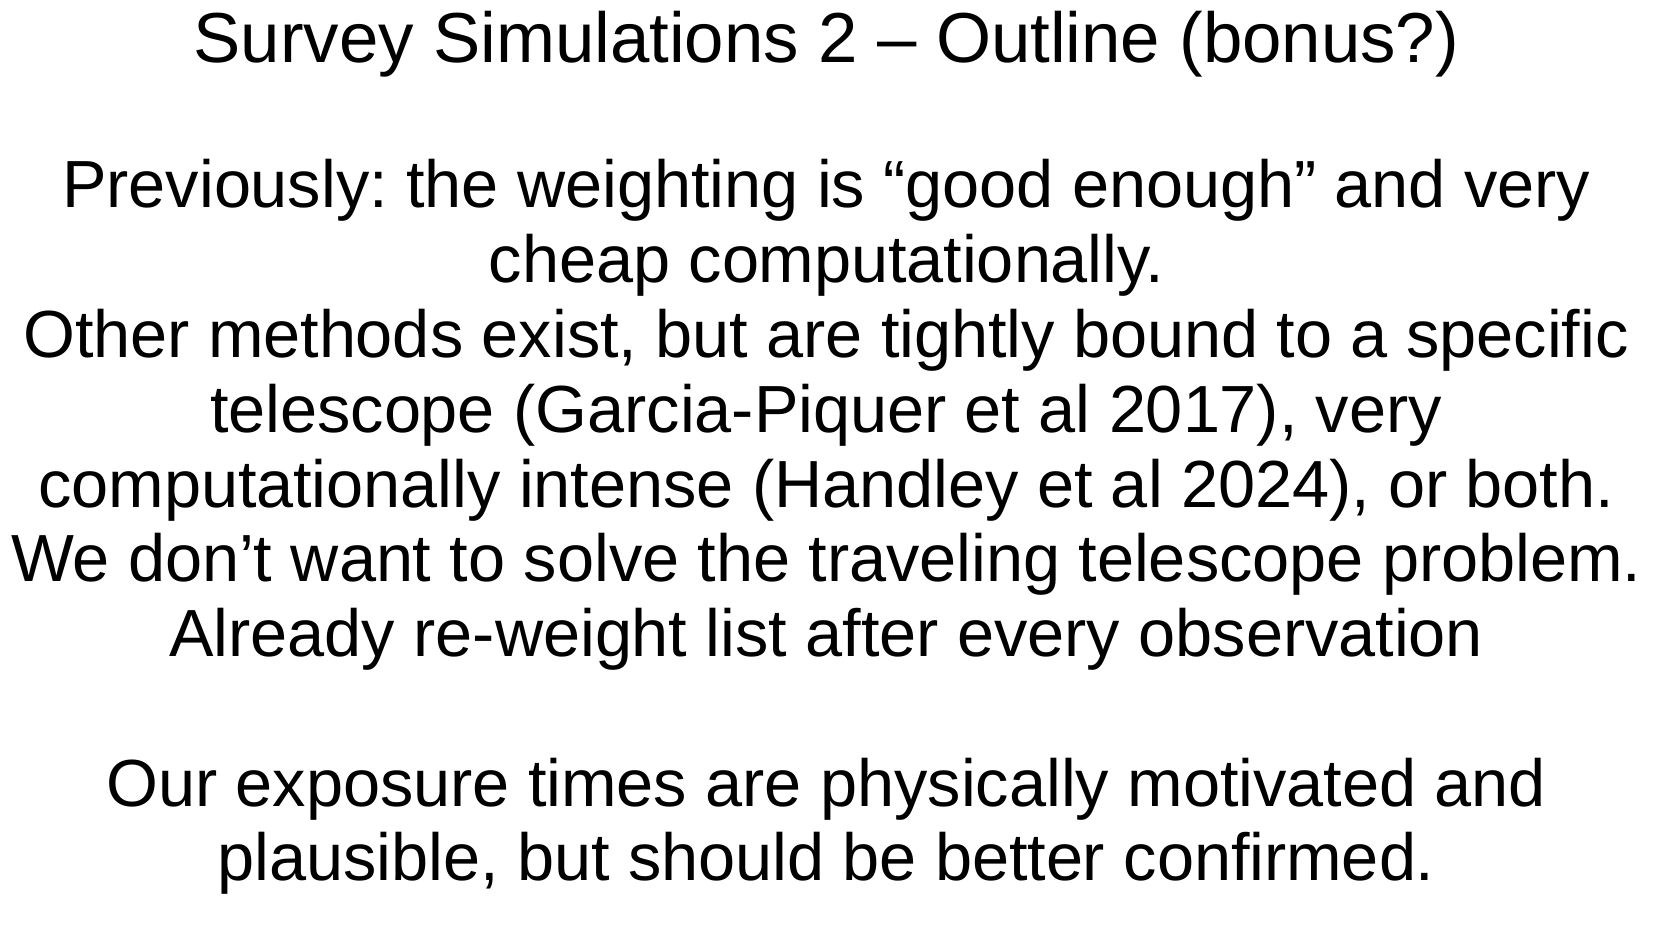

# Survey Simulations 2 – Outline (bonus?)
Previously: the weighting is “good enough” and very cheap computationally.
Other methods exist, but are tightly bound to a specific telescope (Garcia-Piquer et al 2017), very computationally intense (Handley et al 2024), or both. We don’t want to solve the traveling telescope problem.
Already re-weight list after every observation
Our exposure times are physically motivated and plausible, but should be better confirmed.